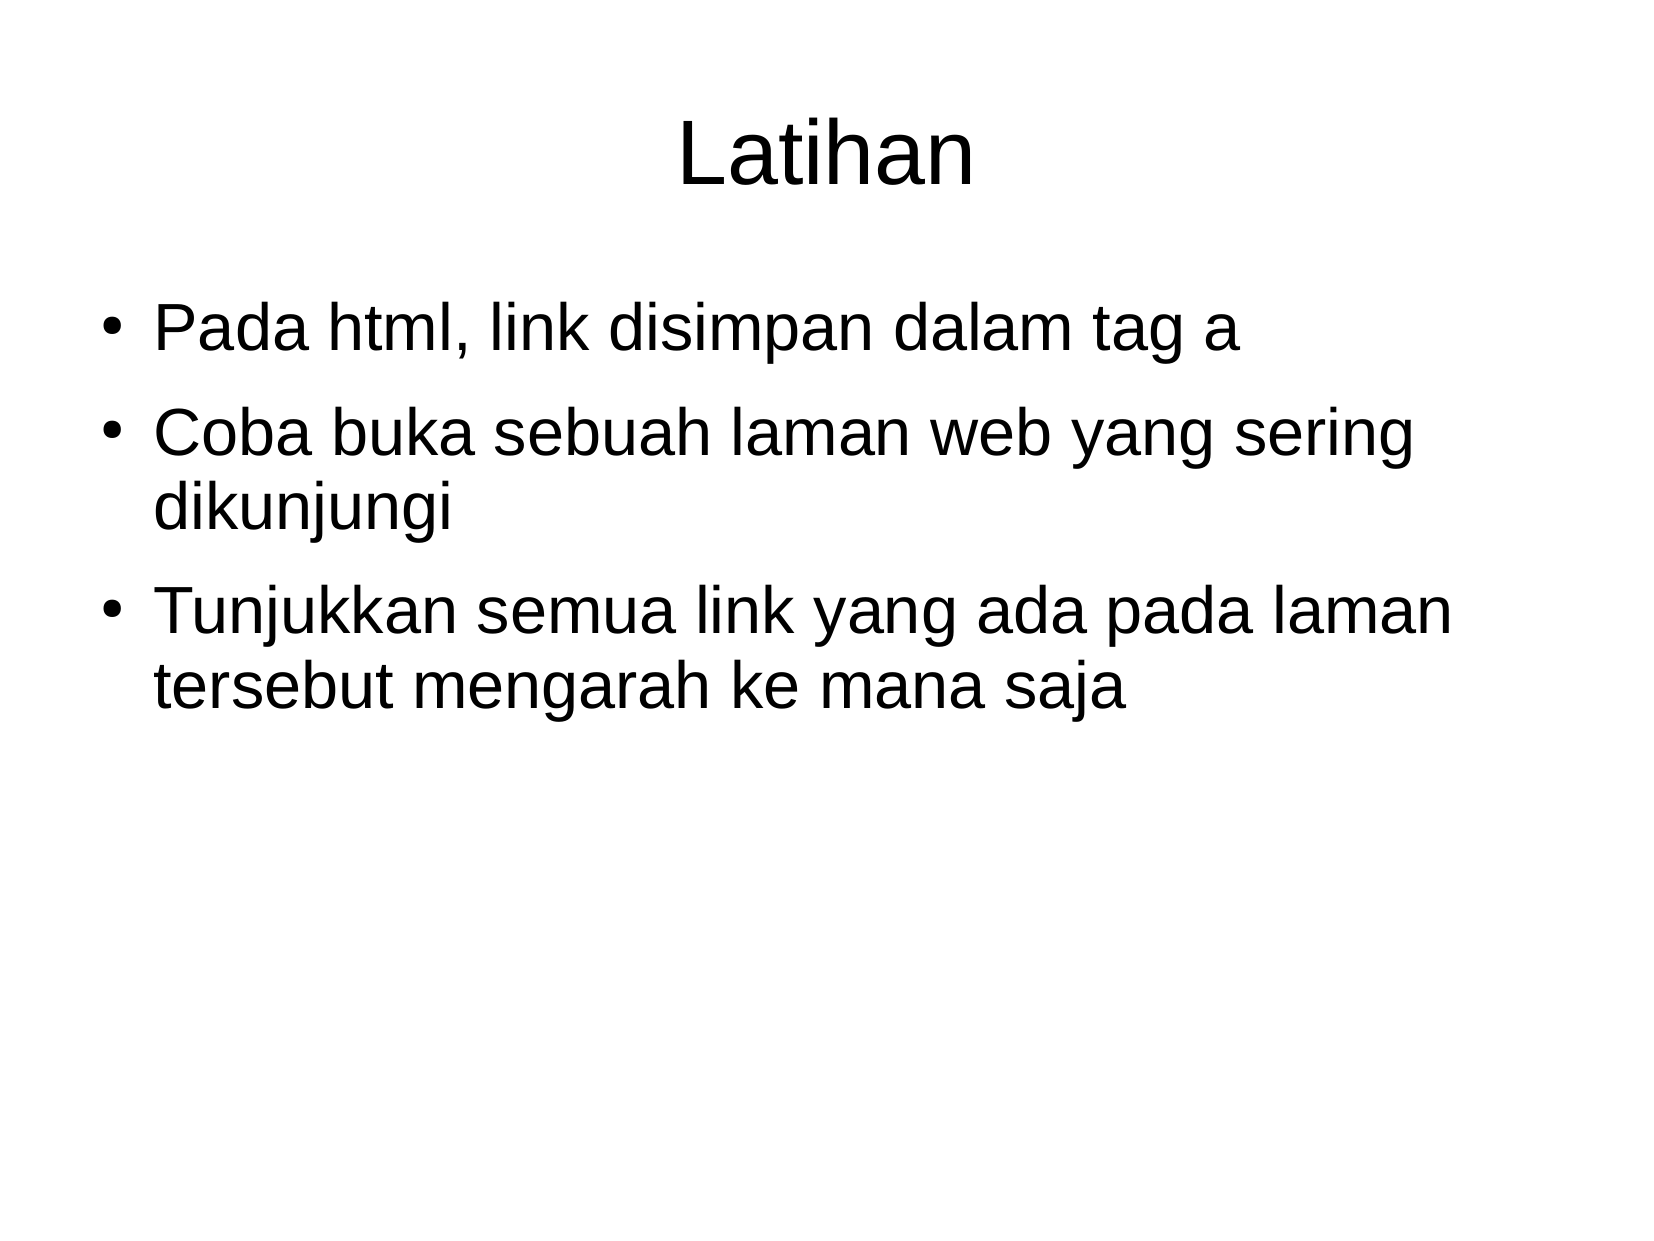

# Latihan
Pada html, link disimpan dalam tag a
Coba buka sebuah laman web yang sering dikunjungi
Tunjukkan semua link yang ada pada laman tersebut mengarah ke mana saja